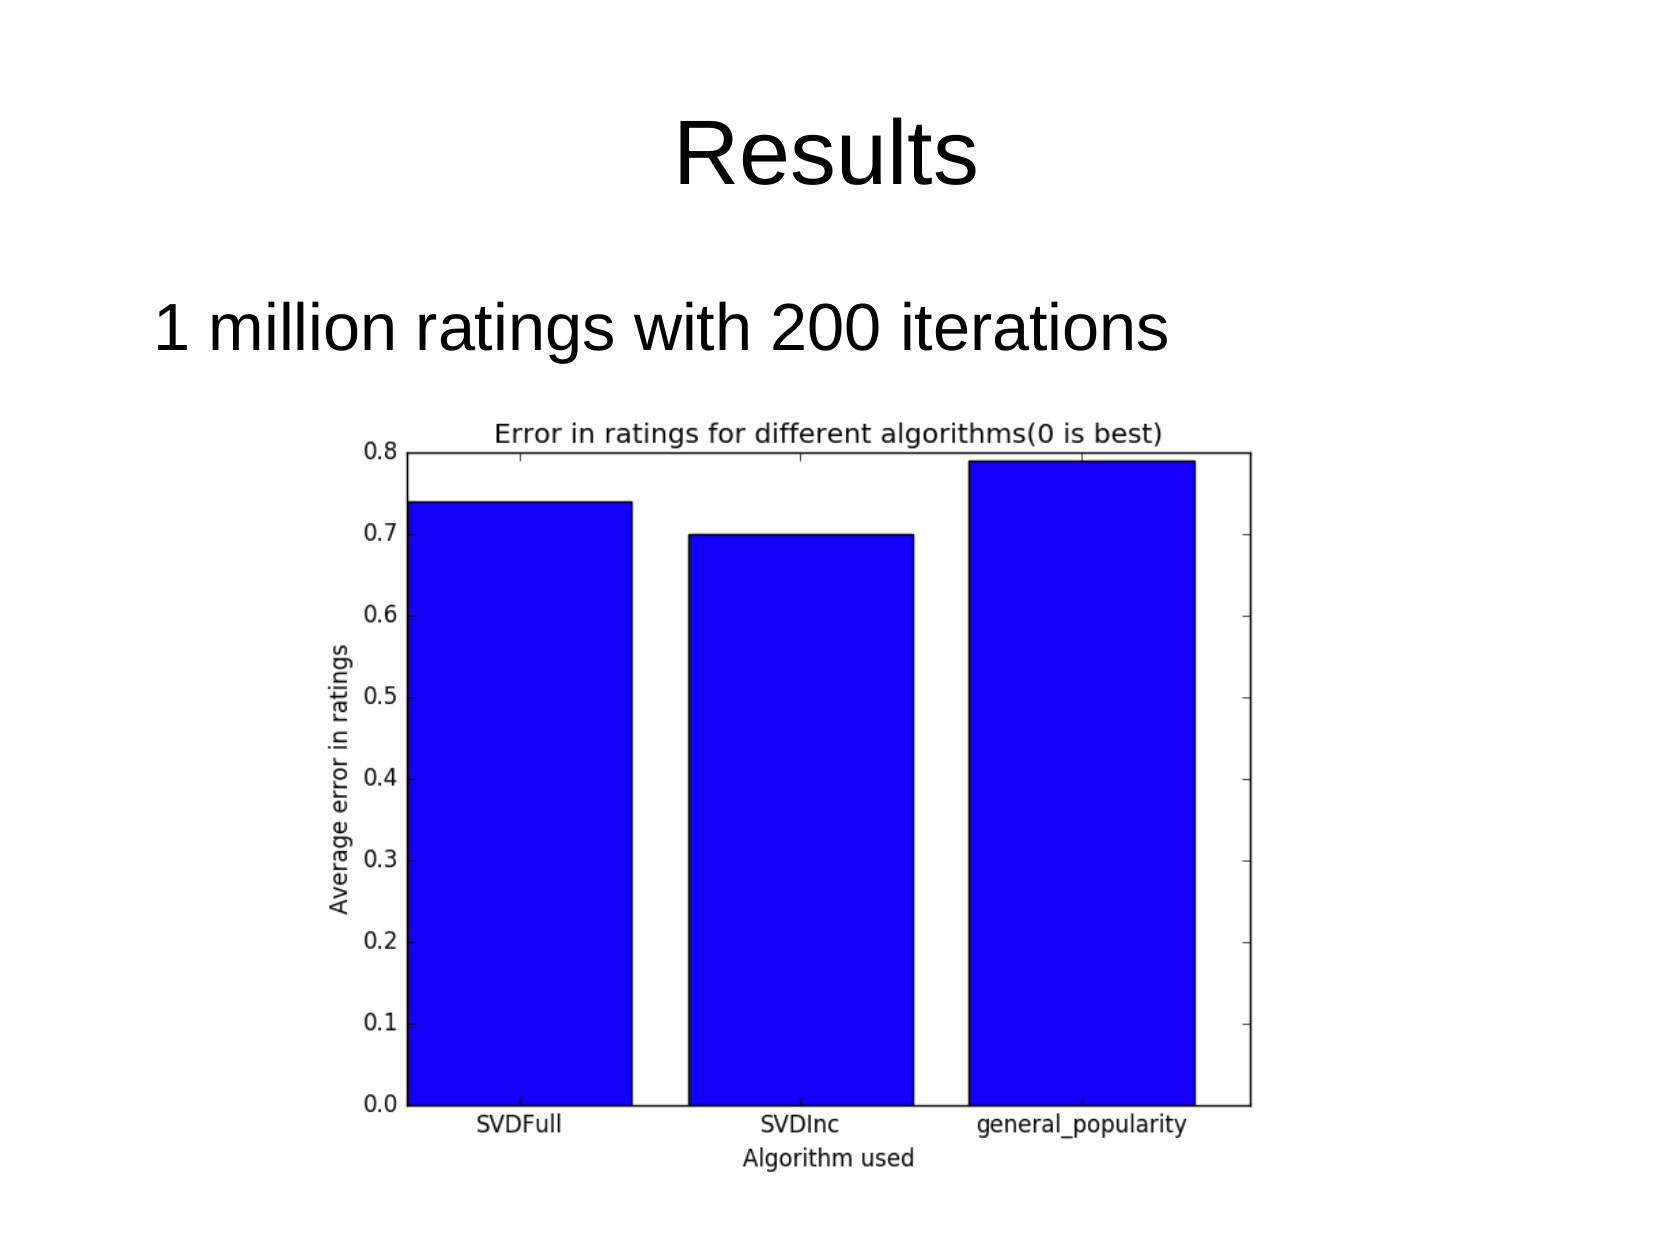

# Results
1 million ratings with 200 iterations